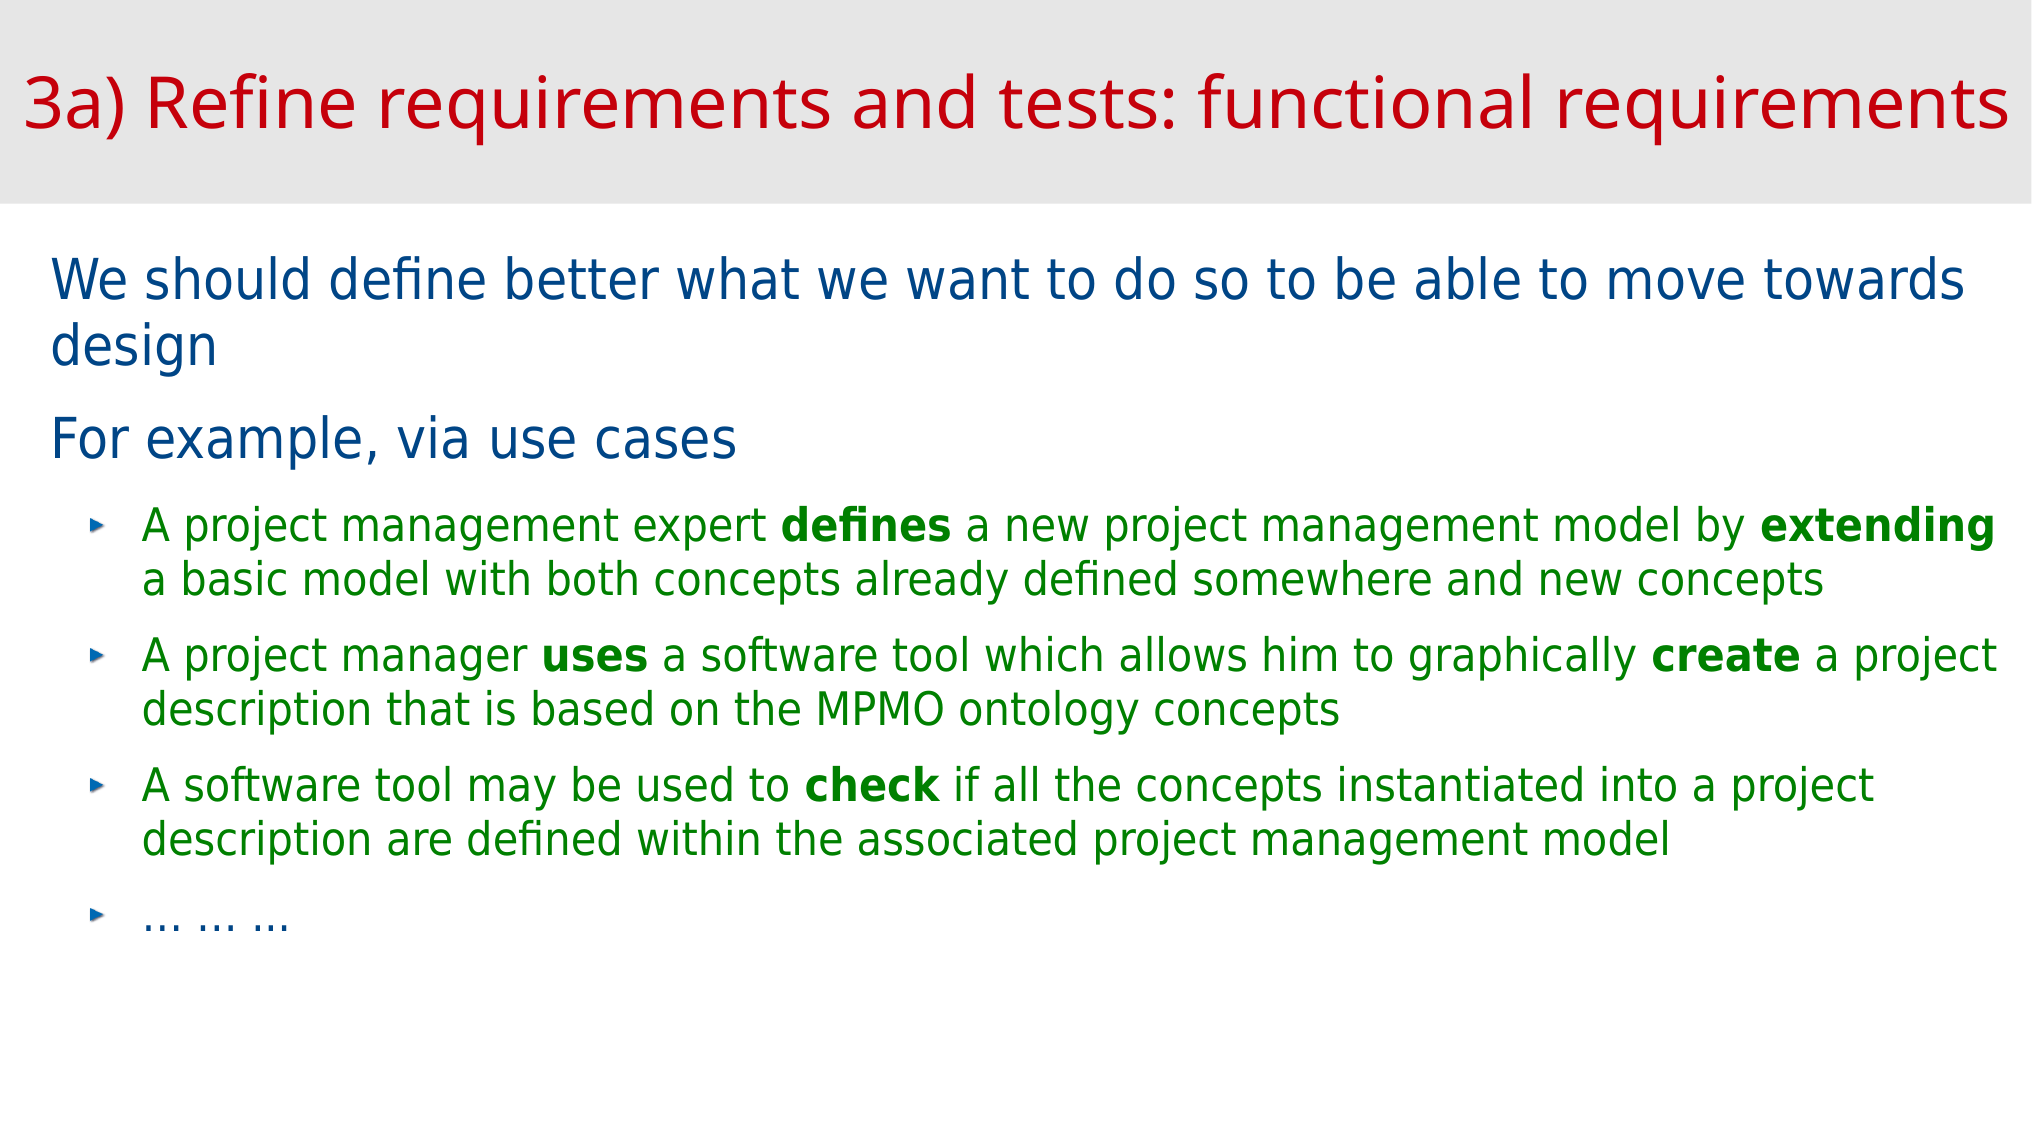

# 3a) Refine requirements and tests: functional requirements
We should define better what we want to do so to be able to move towards design
For example, via use cases
A project management expert defines a new project management model by extending a basic model with both concepts already defined somewhere and new concepts
A project manager uses a software tool which allows him to graphically create a project description that is based on the MPMO ontology concepts
A software tool may be used to check if all the concepts instantiated into a project description are defined within the associated project management model
… … ...